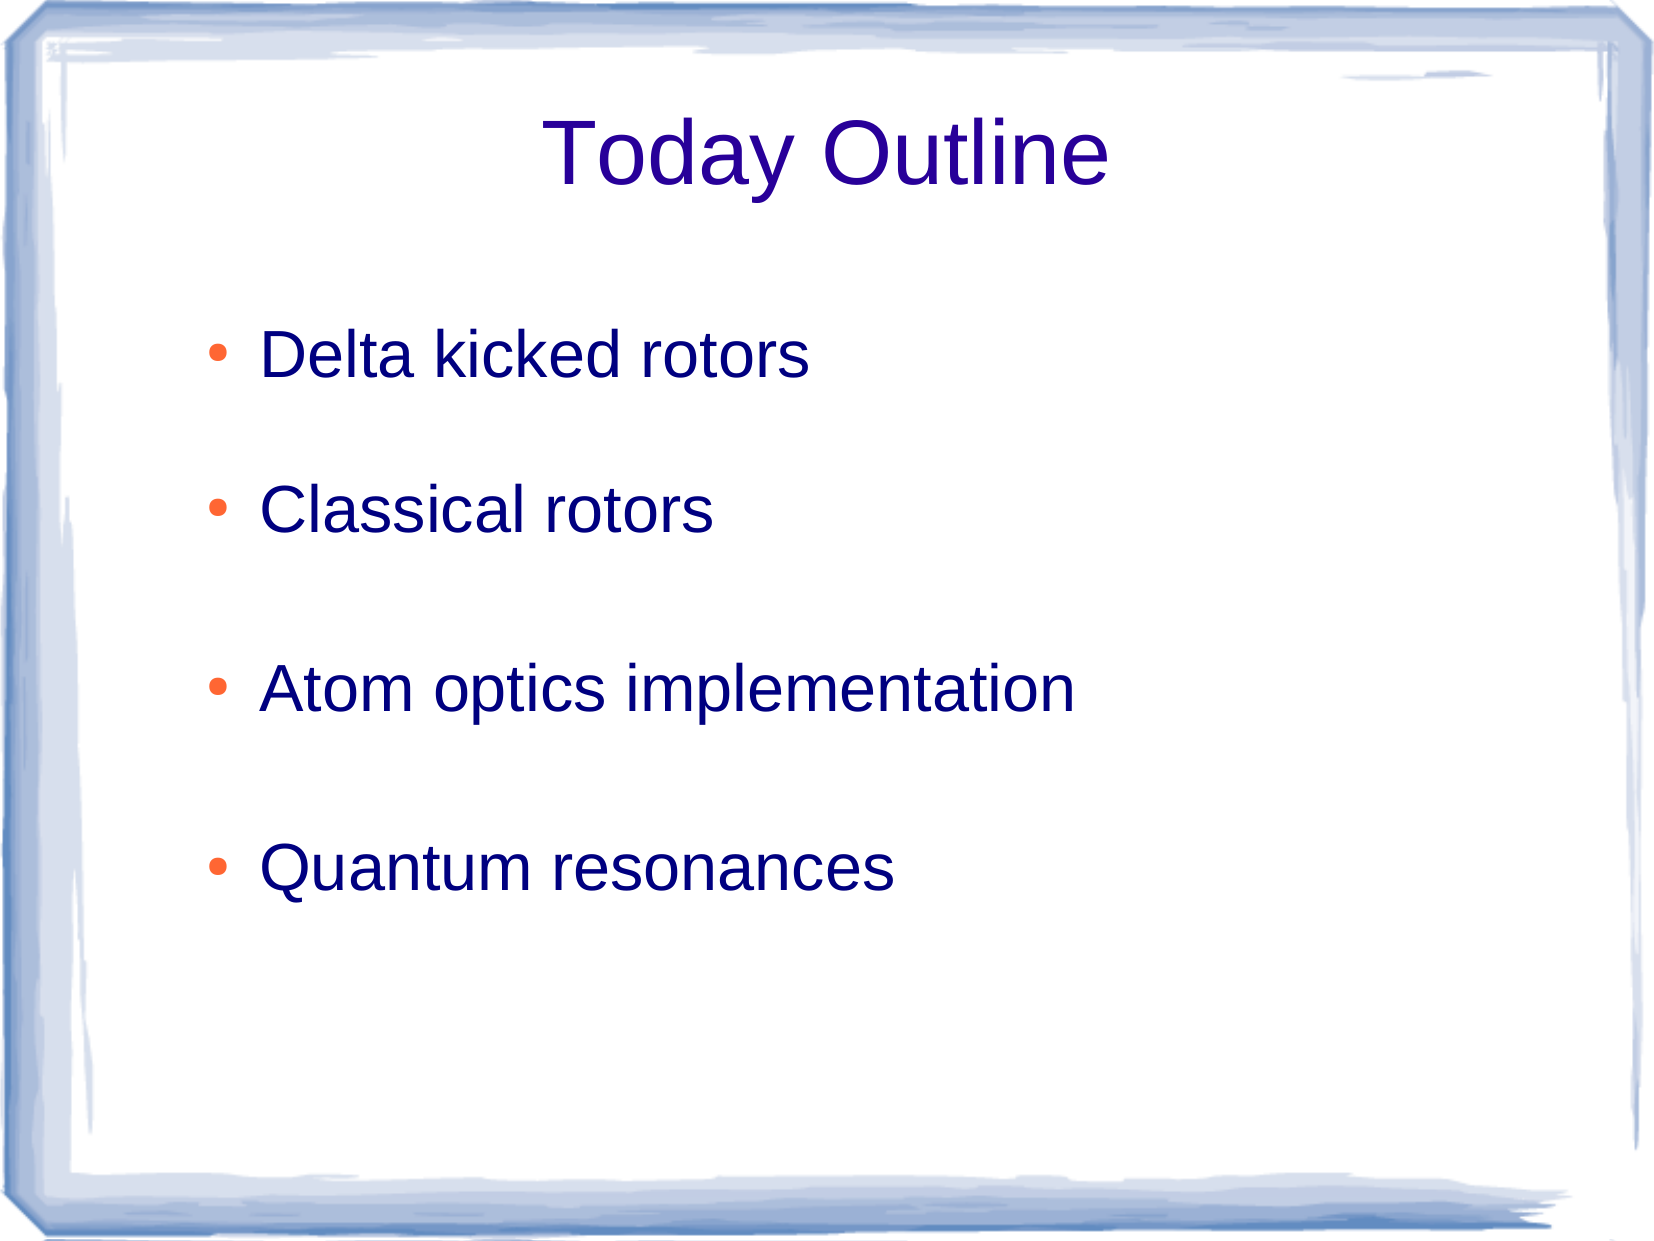

# Today Outline
Delta kicked rotors
Classical rotors
Atom optics implementation
Quantum resonances